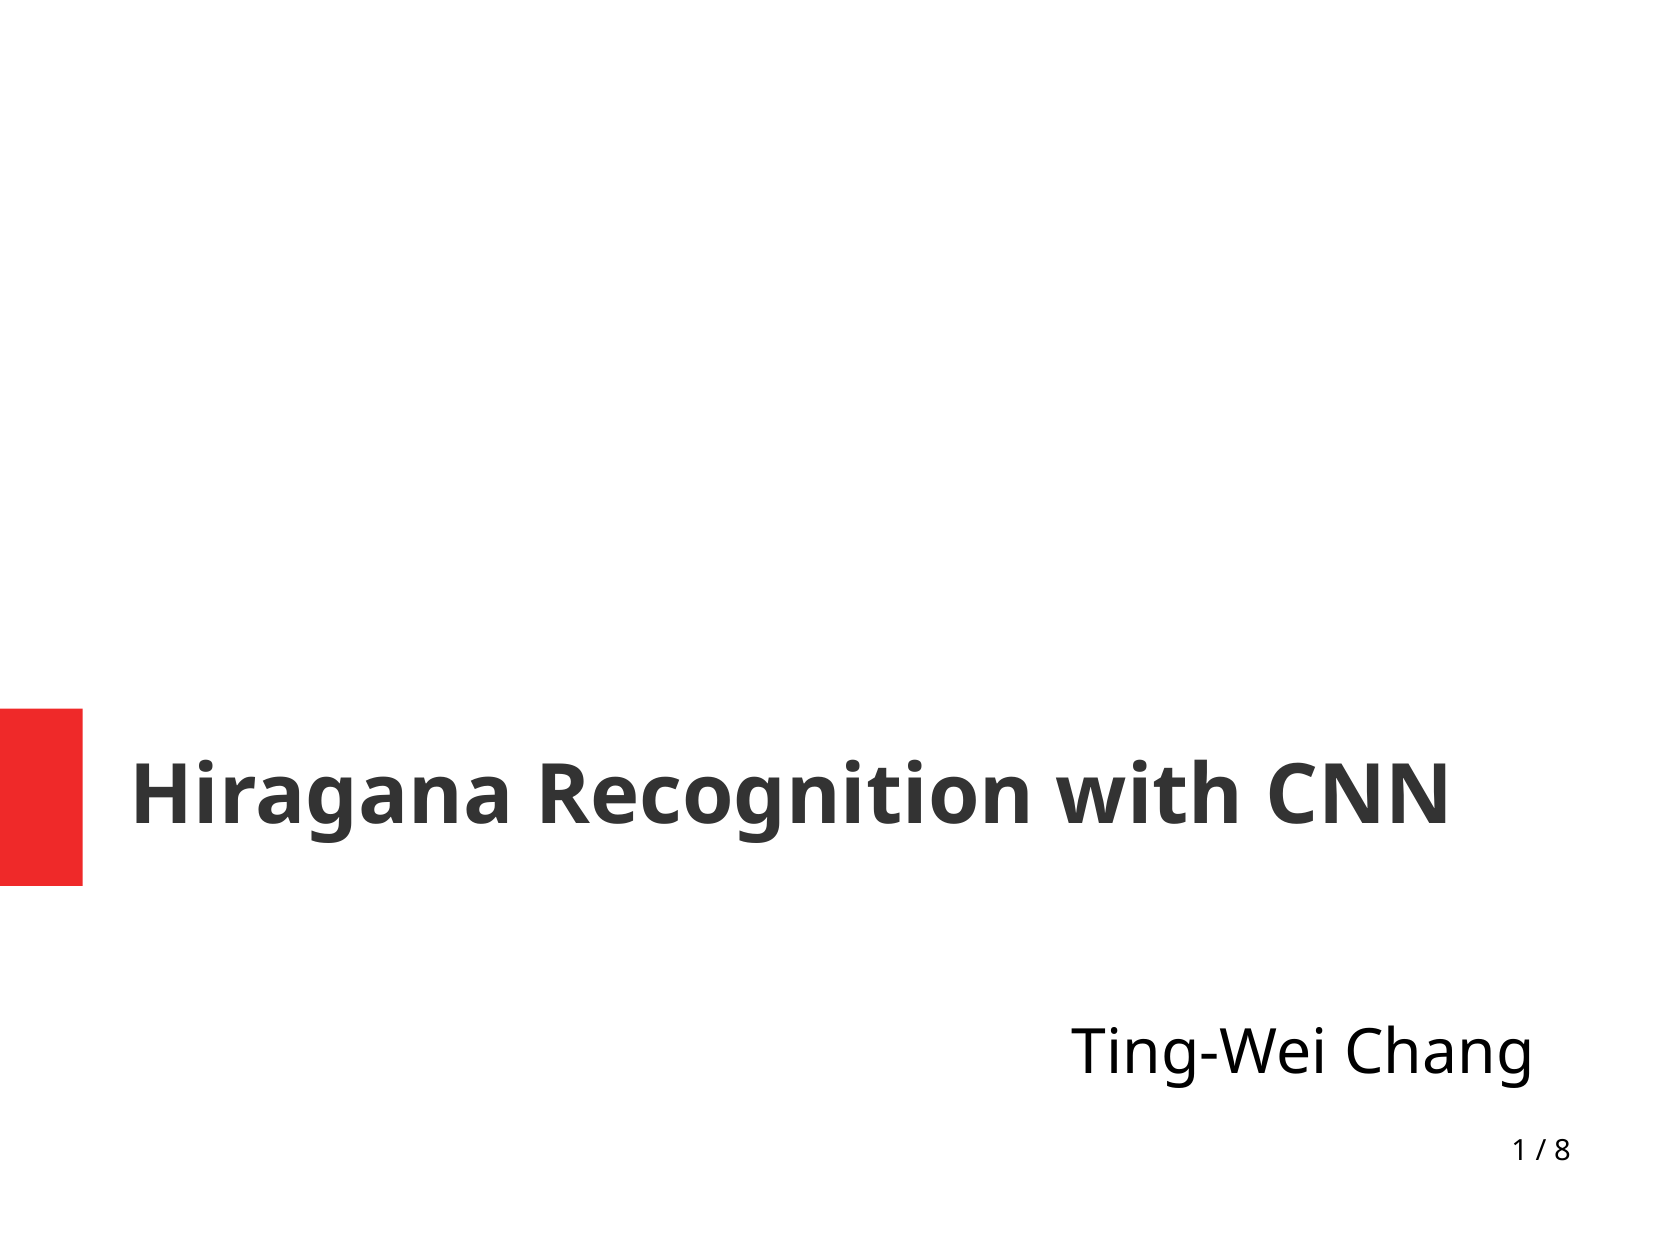

# Hiragana Recognition with CNN
Ting-Wei Chang
1